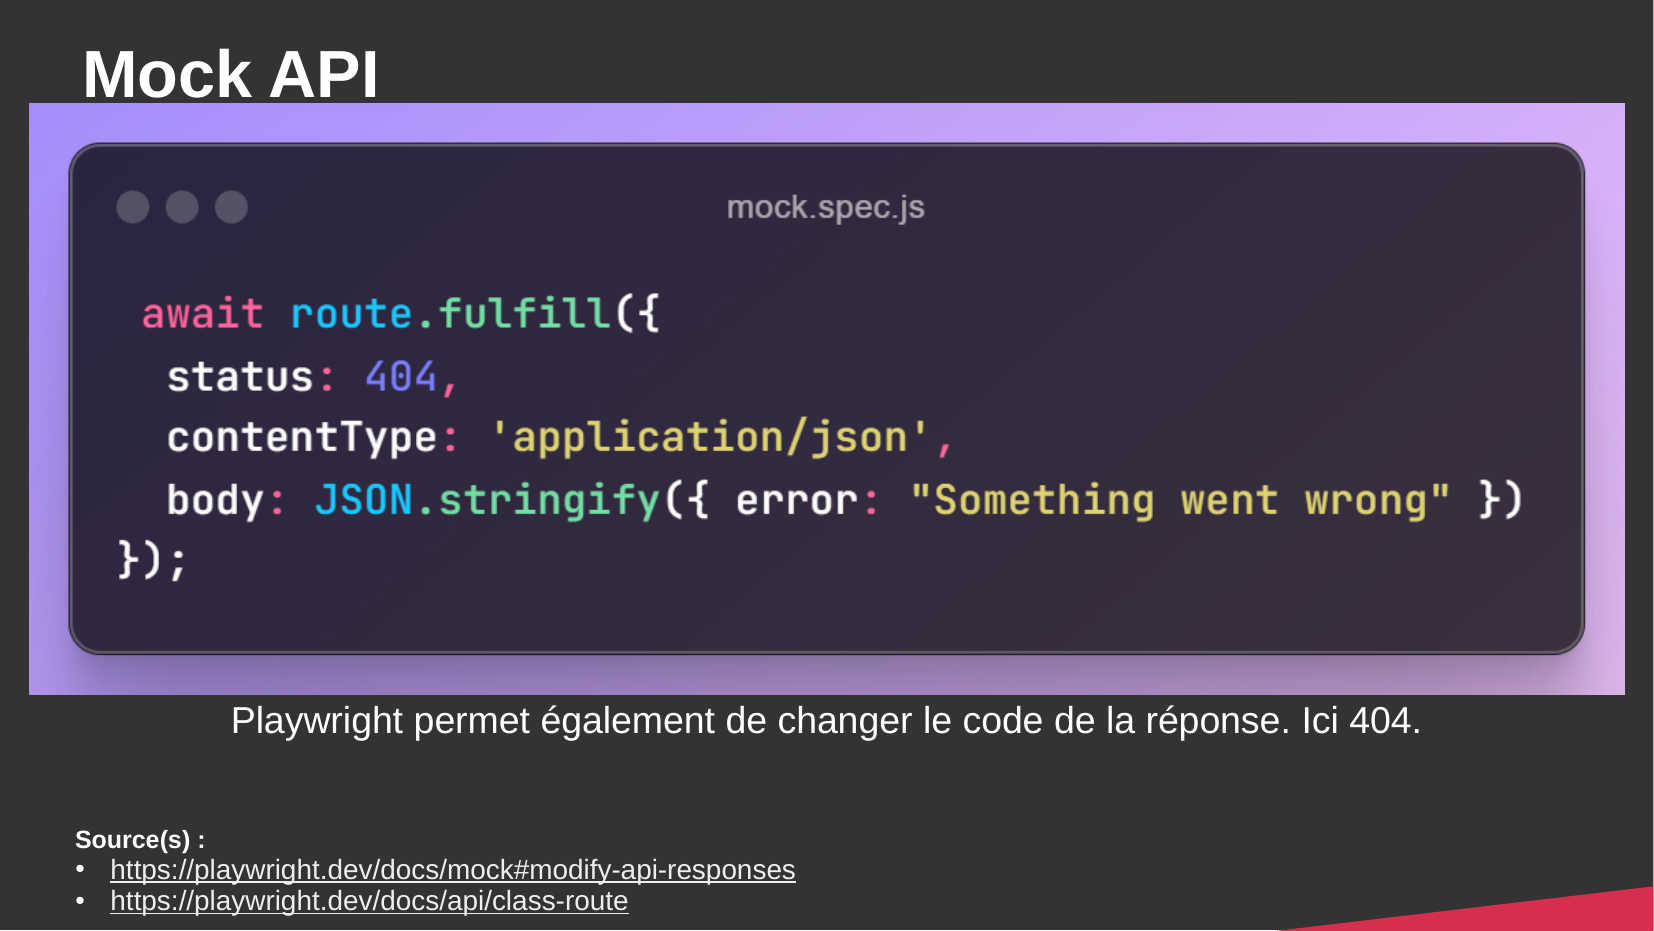

# Mock API
Playwright permet également de changer le code de la réponse. Ici 404.
Source(s) :
https://playwright.dev/docs/mock#modify-api-responses
https://playwright.dev/docs/api/class-route